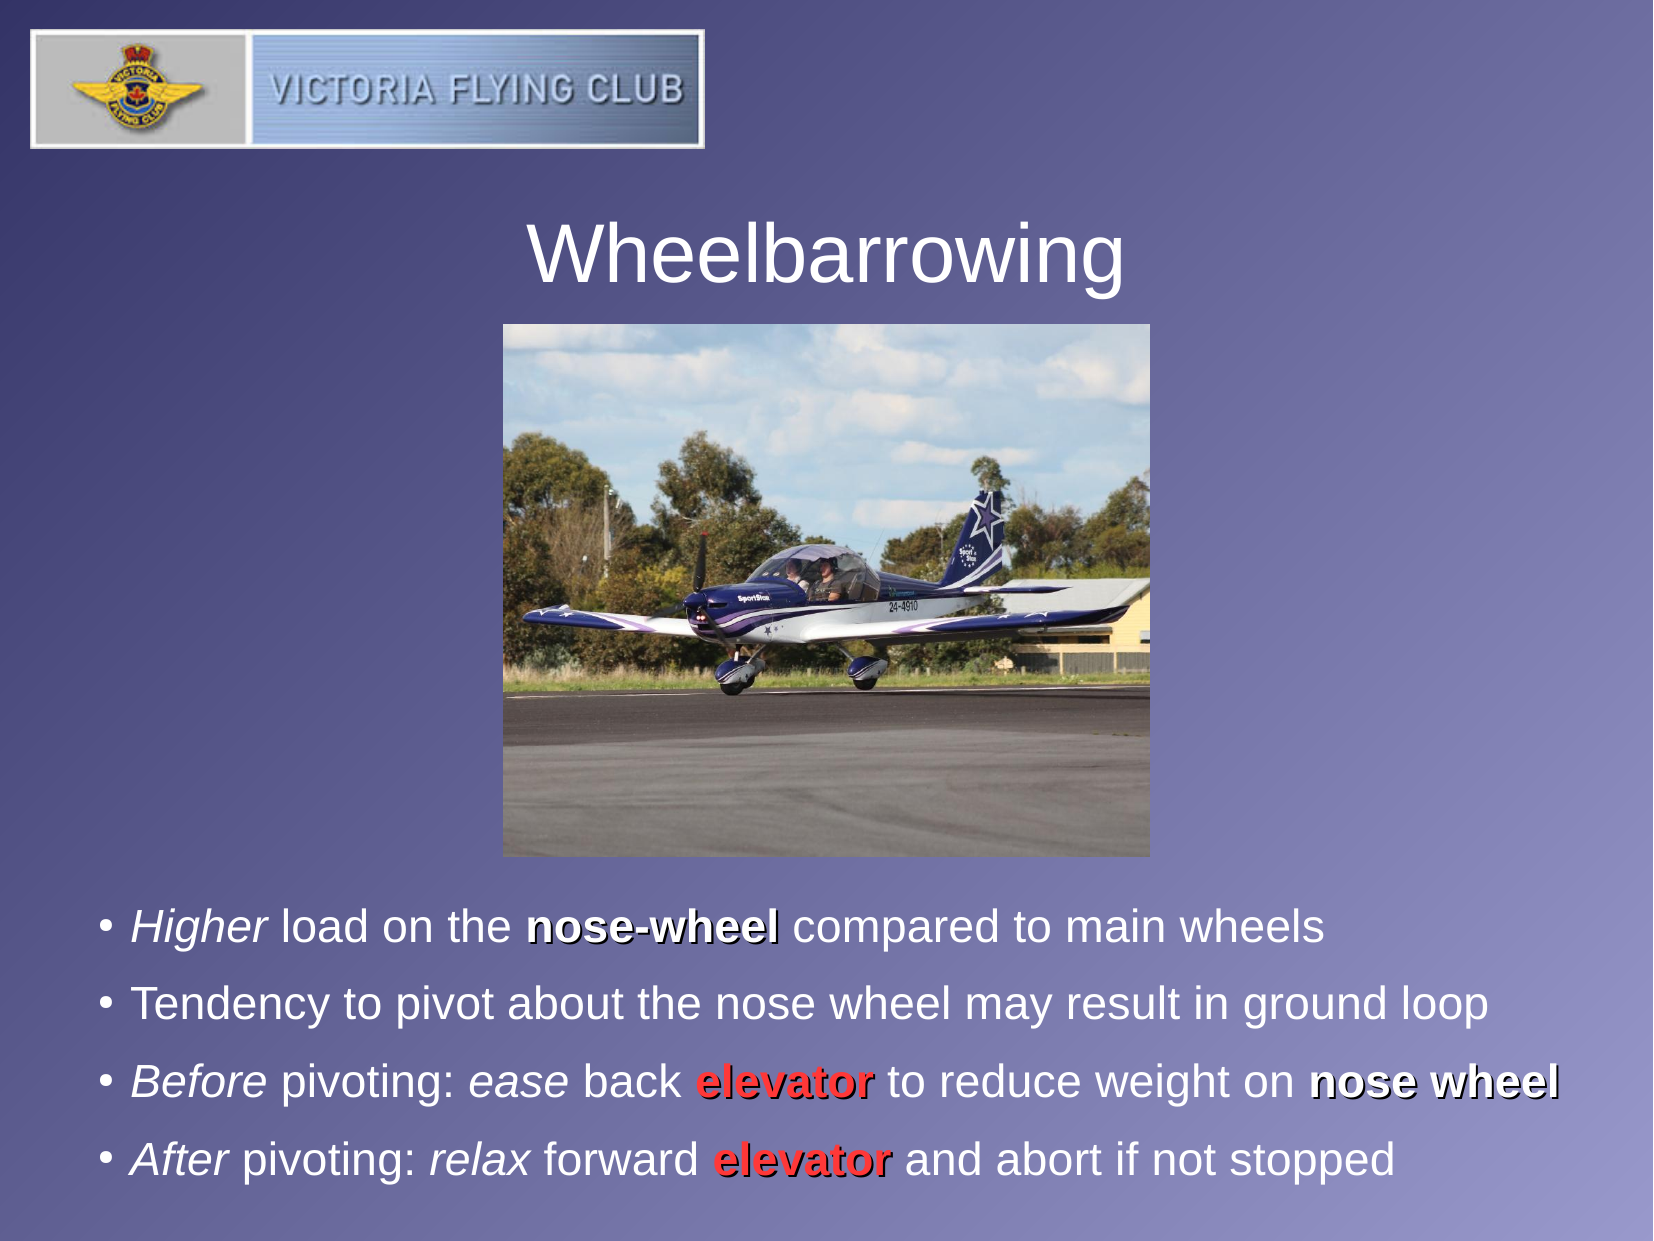

# Wheelbarrowing
Higher load on the nose-wheel compared to main wheels
Tendency to pivot about the nose wheel may result in ground loop
Before pivoting: ease back elevator to reduce weight on nose wheel
After pivoting: relax forward elevator and abort if not stopped